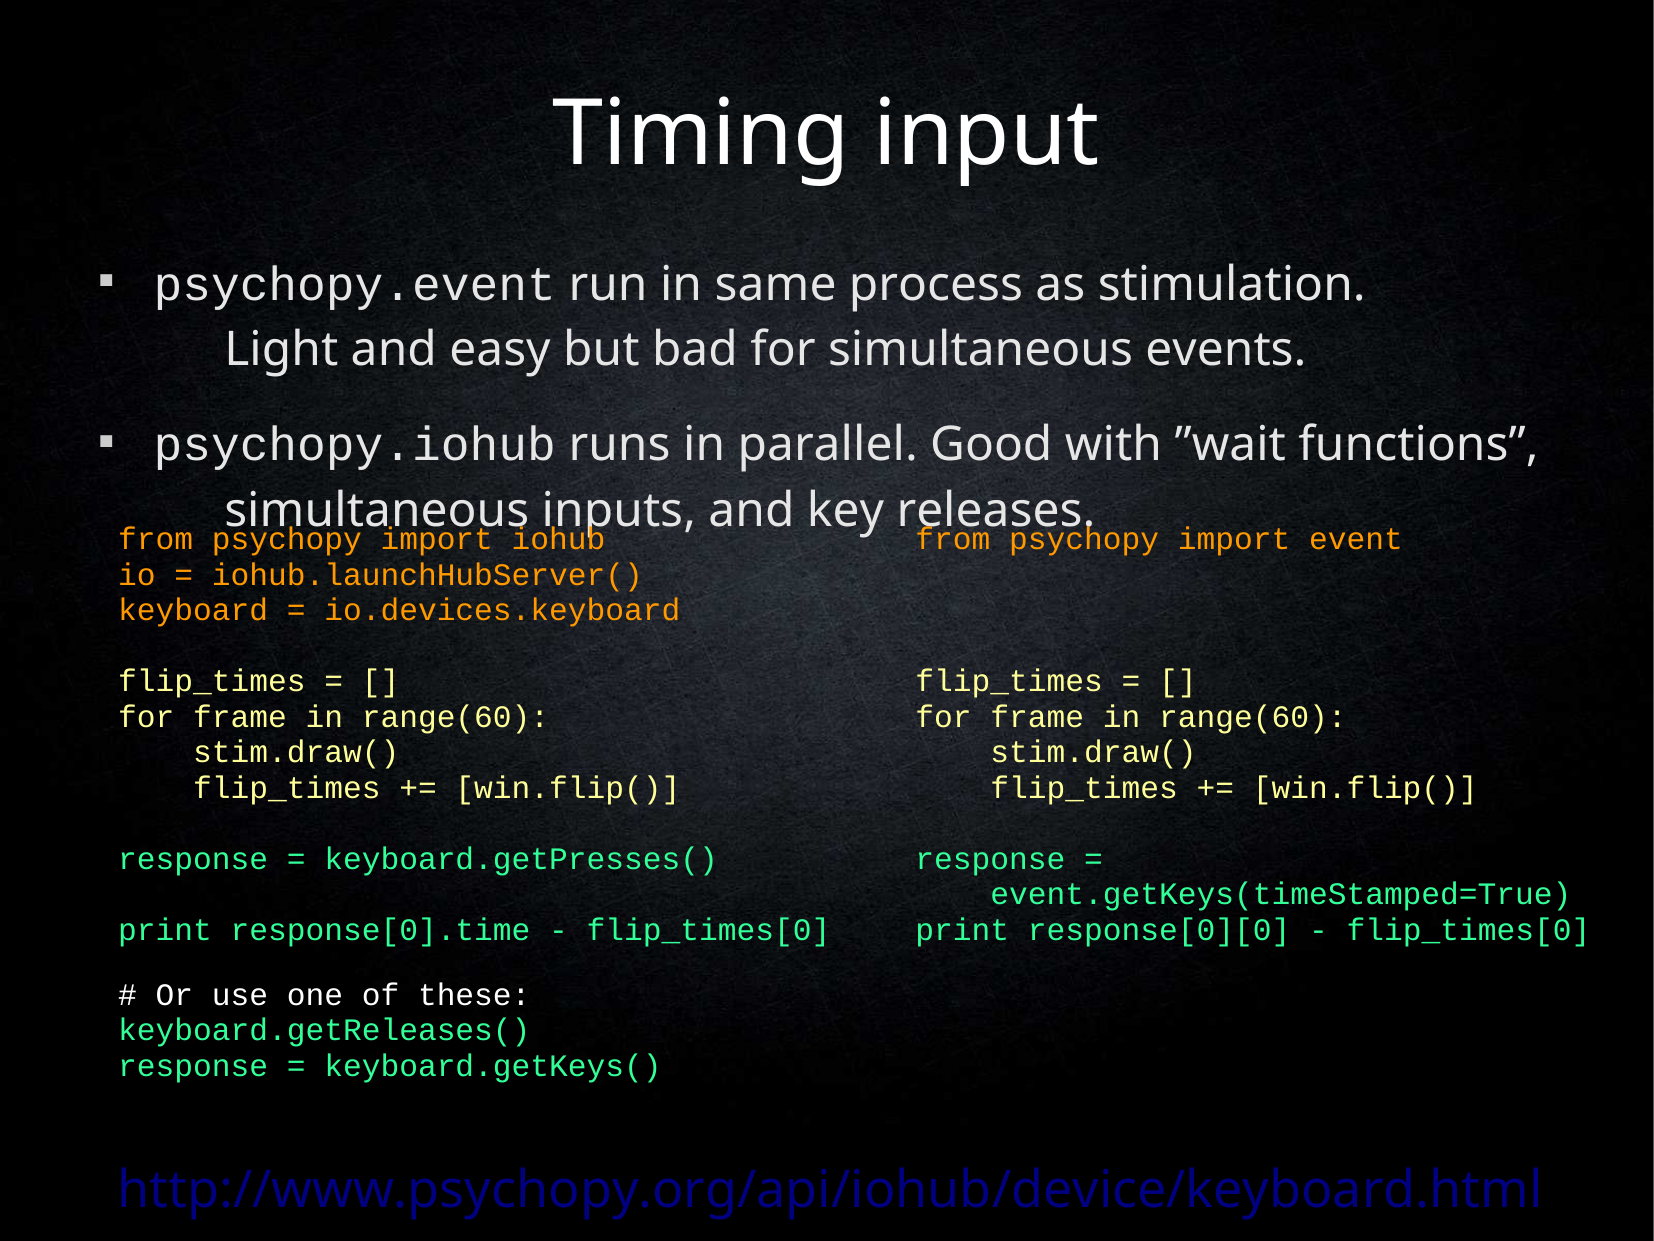

# Timing input
psychopy.event run in same process as stimulation.
Light and easy but bad for simultaneous events.
psychopy.iohub runs in parallel. Good with ”wait functions”, simultaneous inputs, and key releases.
from psychopy import iohub
io = iohub.launchHubServer()
keyboard = io.devices.keyboard
flip_times = []
for frame in range(60):
 stim.draw()
 flip_times += [win.flip()]
response = keyboard.getPresses()
print response[0].time - flip_times[0]
# Or use one of these: keyboard.getReleases() response = keyboard.getKeys()
from psychopy import event
flip_times = []
for frame in range(60):
 stim.draw()
 flip_times += [win.flip()]
response =
 event.getKeys(timeStamped=True)
print response[0][0] - flip_times[0]
http://www.psychopy.org/api/iohub/device/keyboard.html